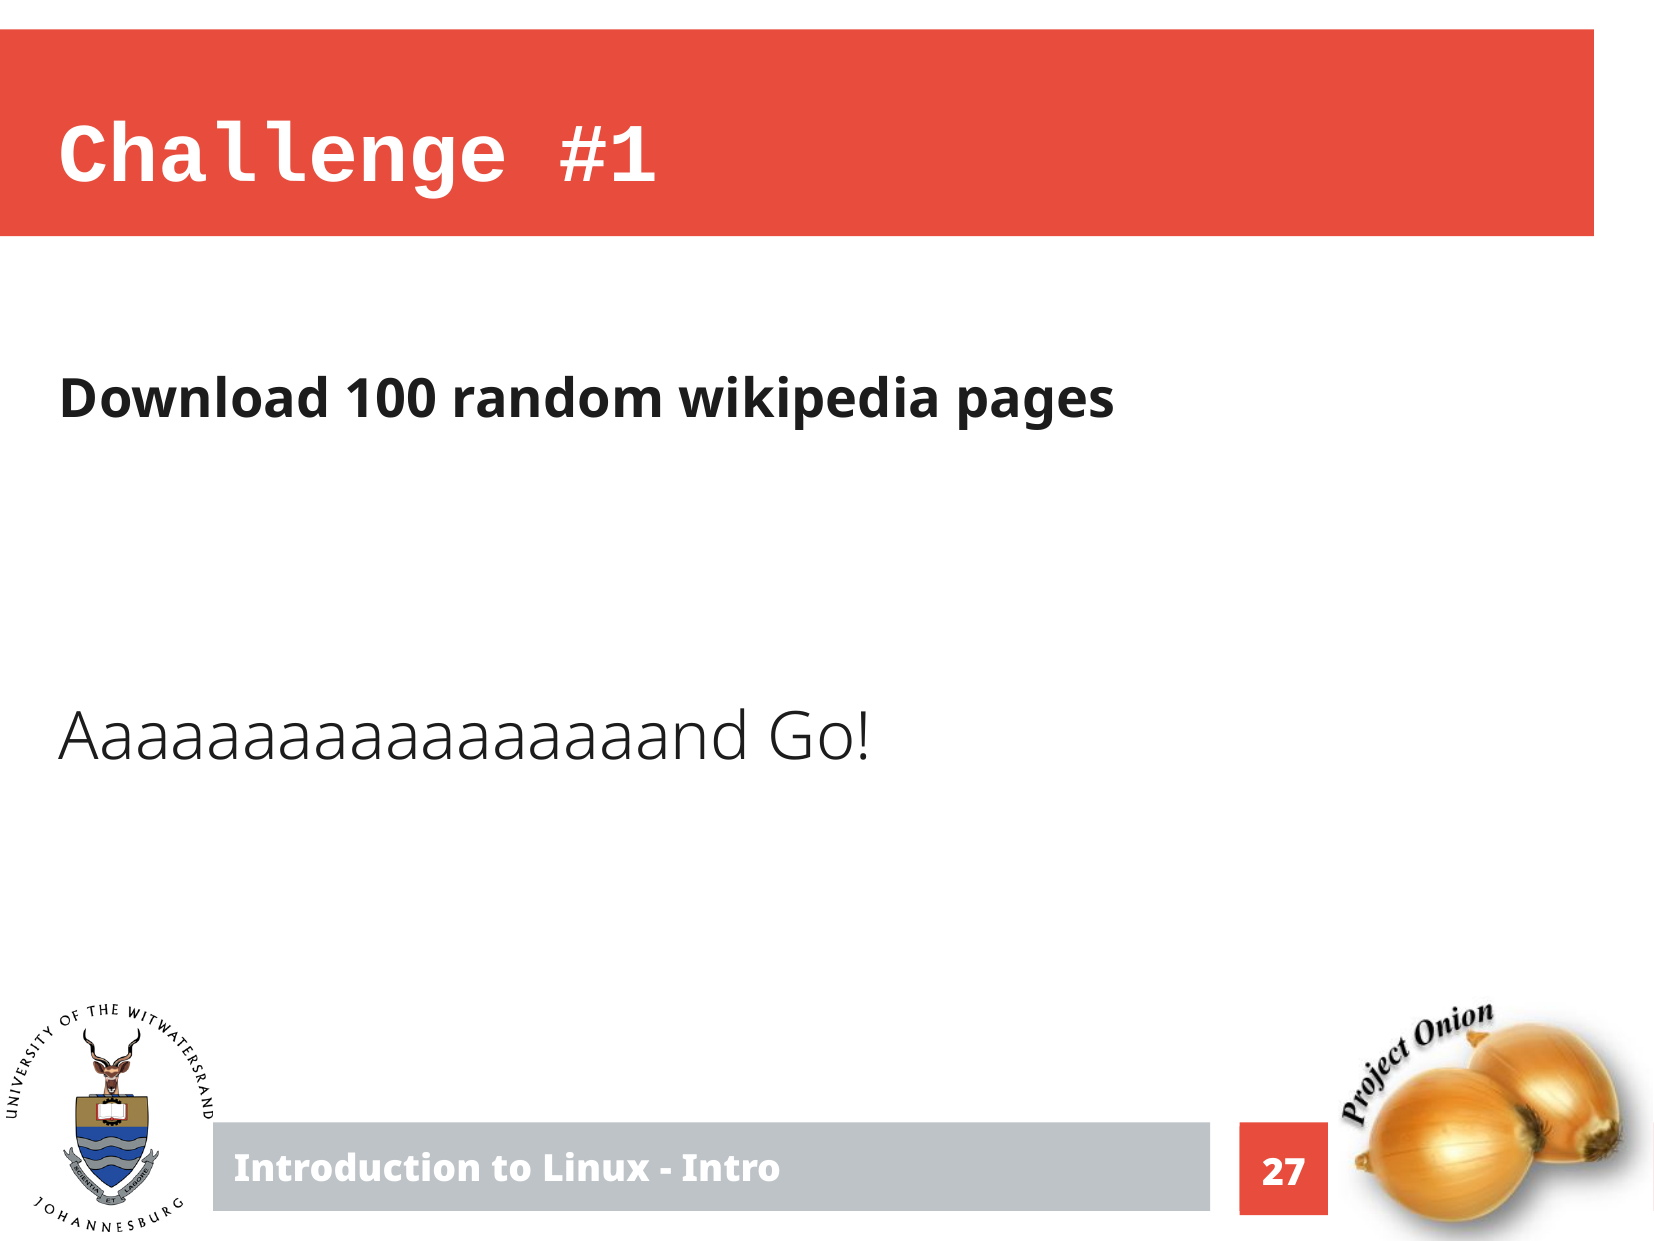

# Challenge #1
Download 100 random wikipedia pages
Aaaaaaaaaaaaaaaaand Go!
 Introduction to Linux - Intro
27